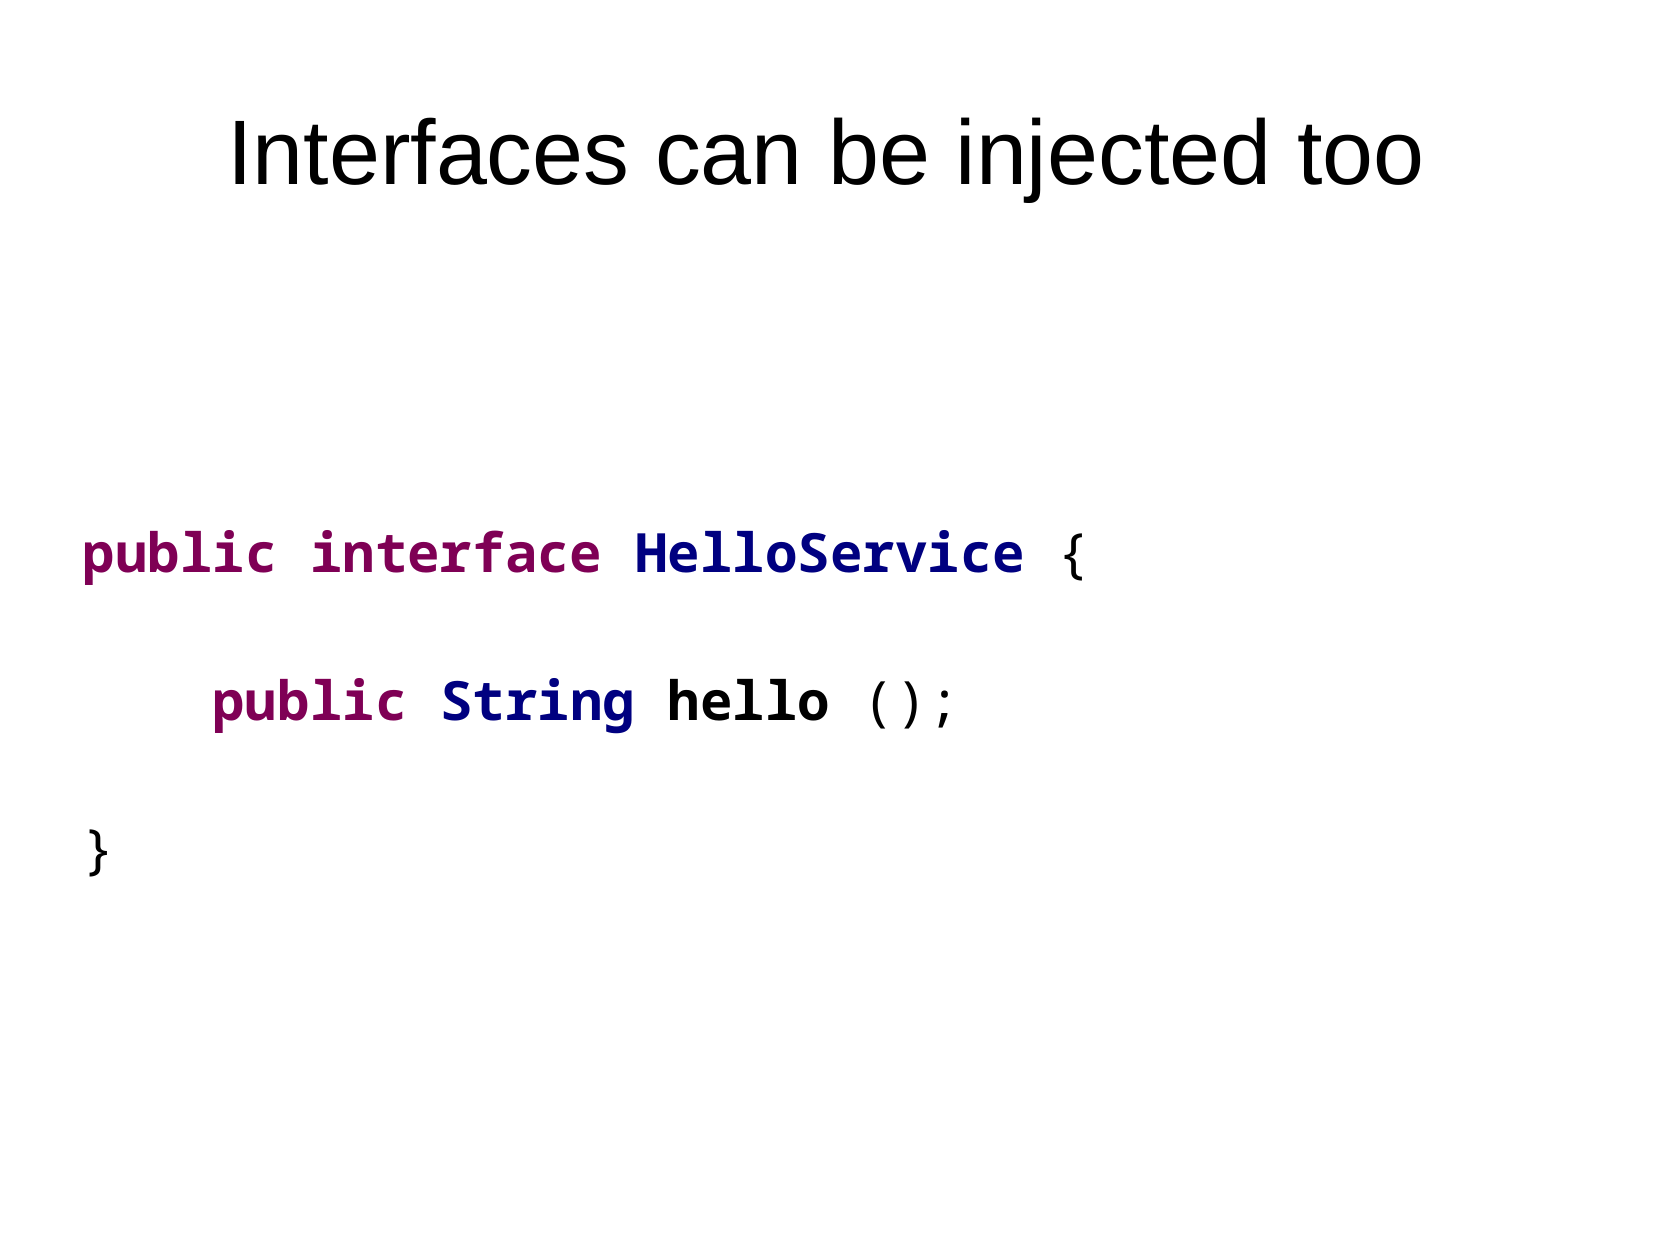

# Interfaces can be injected too
public interface HelloService {
 public String hello ();
}